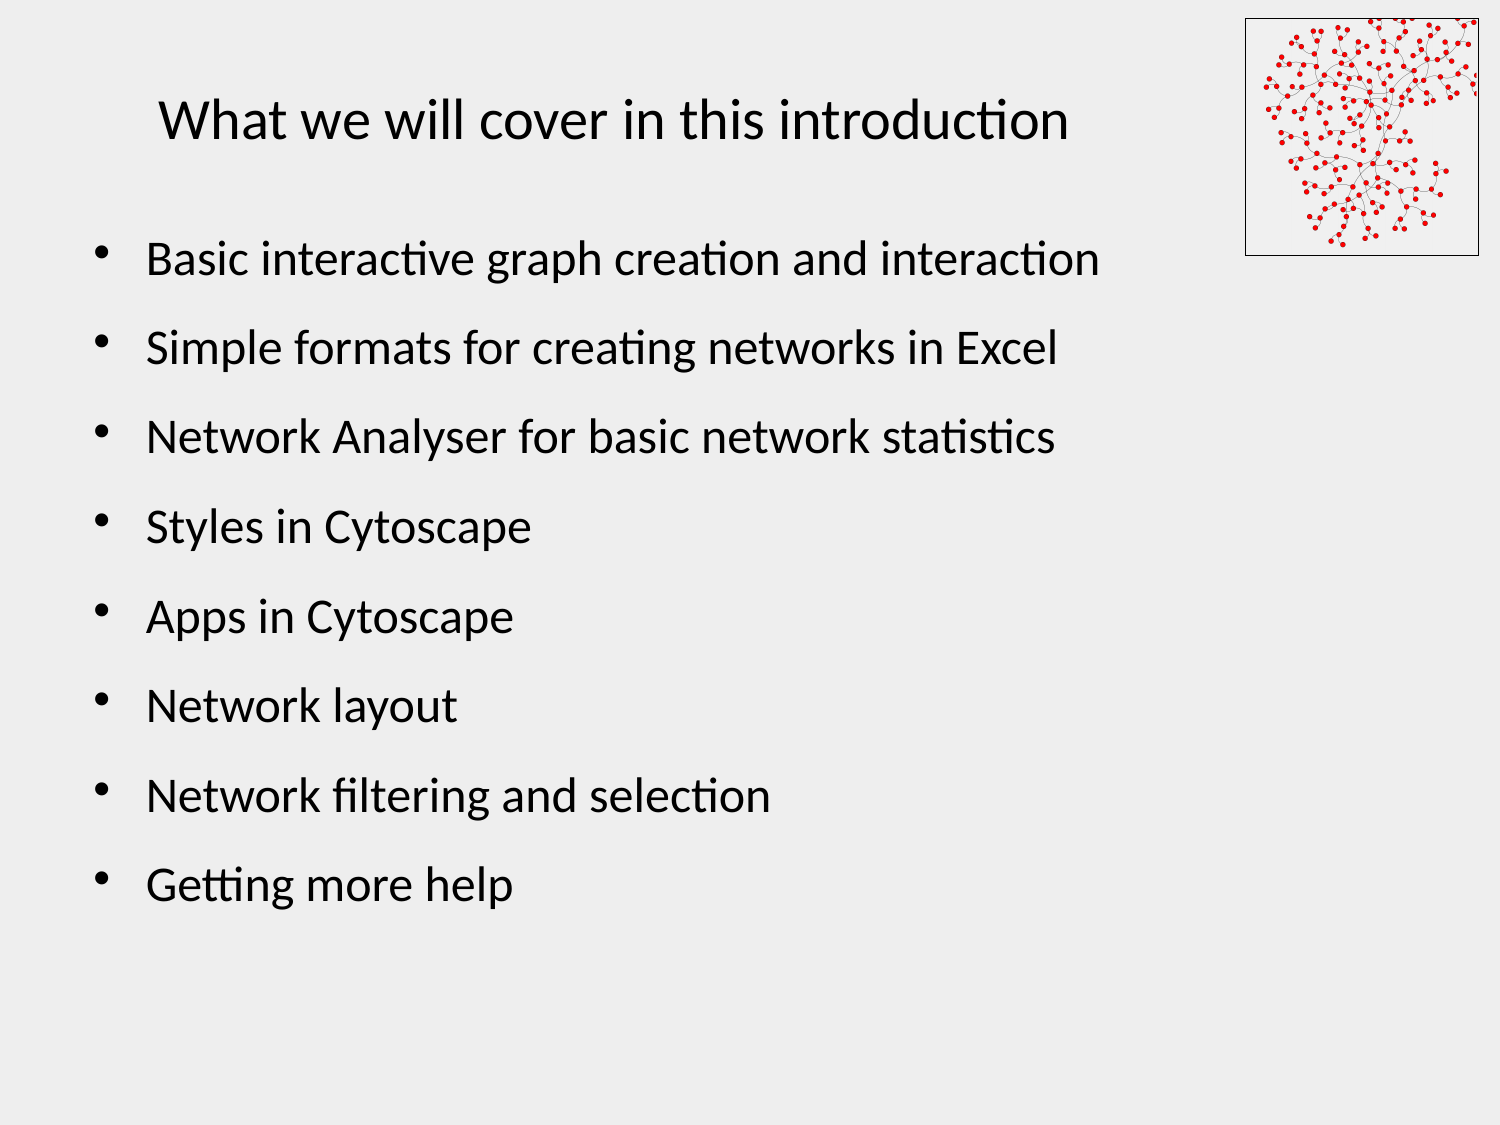

What we will cover in this introduction
Basic interactive graph creation and interaction
Simple formats for creating networks in Excel
Network Analyser for basic network statistics
Styles in Cytoscape
Apps in Cytoscape
Network layout
Network filtering and selection
Getting more help